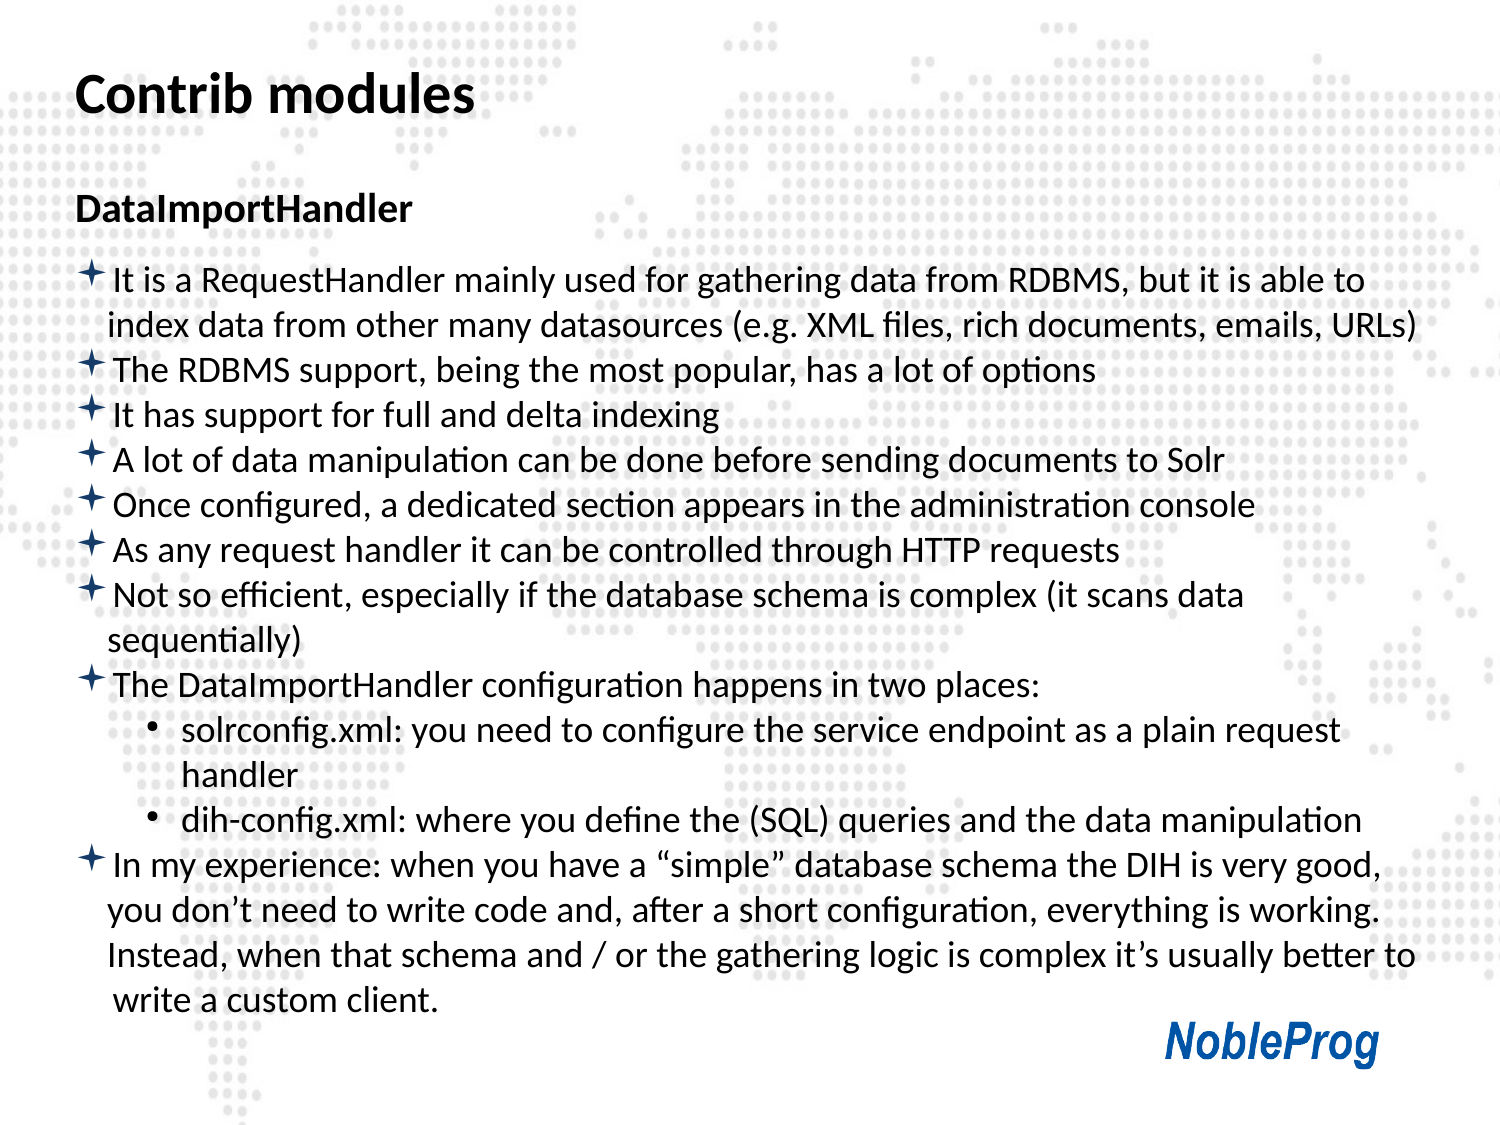

Contrib modules
DataImportHandler
It is a RequestHandler mainly used for gathering data from RDBMS, but it is able to index data from other many datasources (e.g. XML files, rich documents, emails, URLs)
The RDBMS support, being the most popular, has a lot of options
It has support for full and delta indexing
A lot of data manipulation can be done before sending documents to Solr
Once configured, a dedicated section appears in the administration console
As any request handler it can be controlled through HTTP requests
Not so efficient, especially if the database schema is complex (it scans data sequentially)
The DataImportHandler configuration happens in two places:
solrconfig.xml: you need to configure the service endpoint as a plain request handler
dih-config.xml: where you define the (SQL) queries and the data manipulation
In my experience: when you have a “simple” database schema the DIH is very good, you don’t need to write code and, after a short configuration, everything is working. Instead, when that schema and / or the gathering logic is complex it’s usually better to
write a custom client.